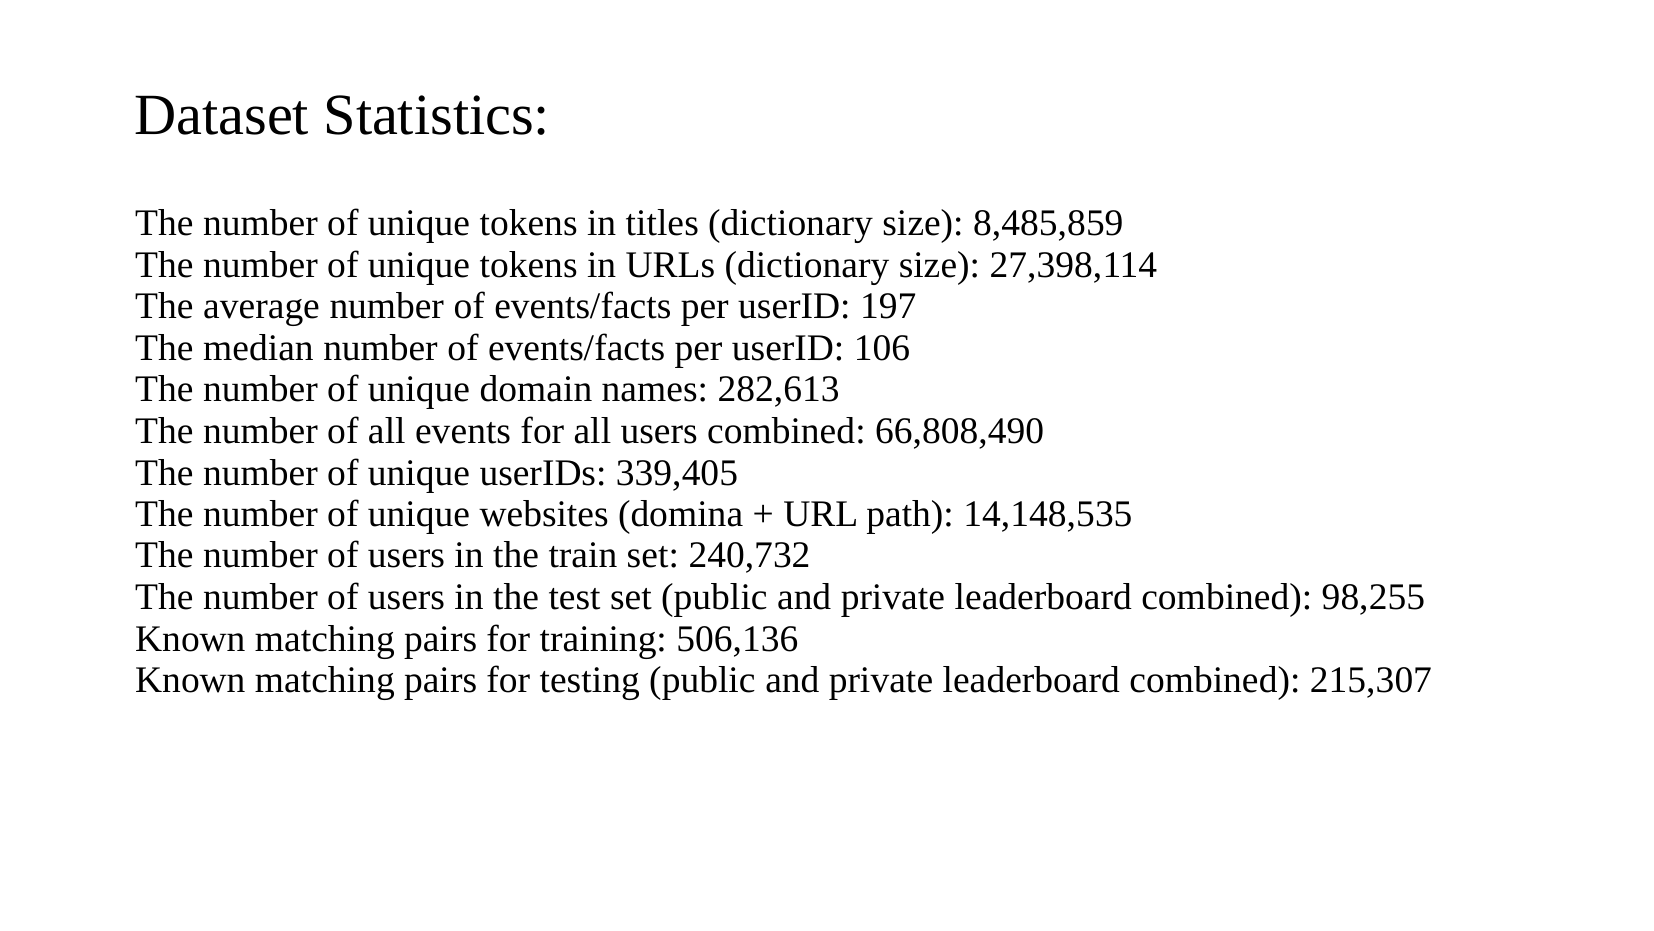

Dataset Statistics:
The number of unique tokens in titles (dictionary size): 8,485,859
The number of unique tokens in URLs (dictionary size): 27,398,114
The average number of events/facts per userID: 197
The median number of events/facts per userID: 106
The number of unique domain names: 282,613
The number of all events for all users combined: 66,808,490
The number of unique userIDs: 339,405
The number of unique websites (domina + URL path): 14,148,535
The number of users in the train set: 240,732
The number of users in the test set (public and private leaderboard combined): 98,255
Known matching pairs for training: 506,136
Known matching pairs for testing (public and private leaderboard combined): 215,307